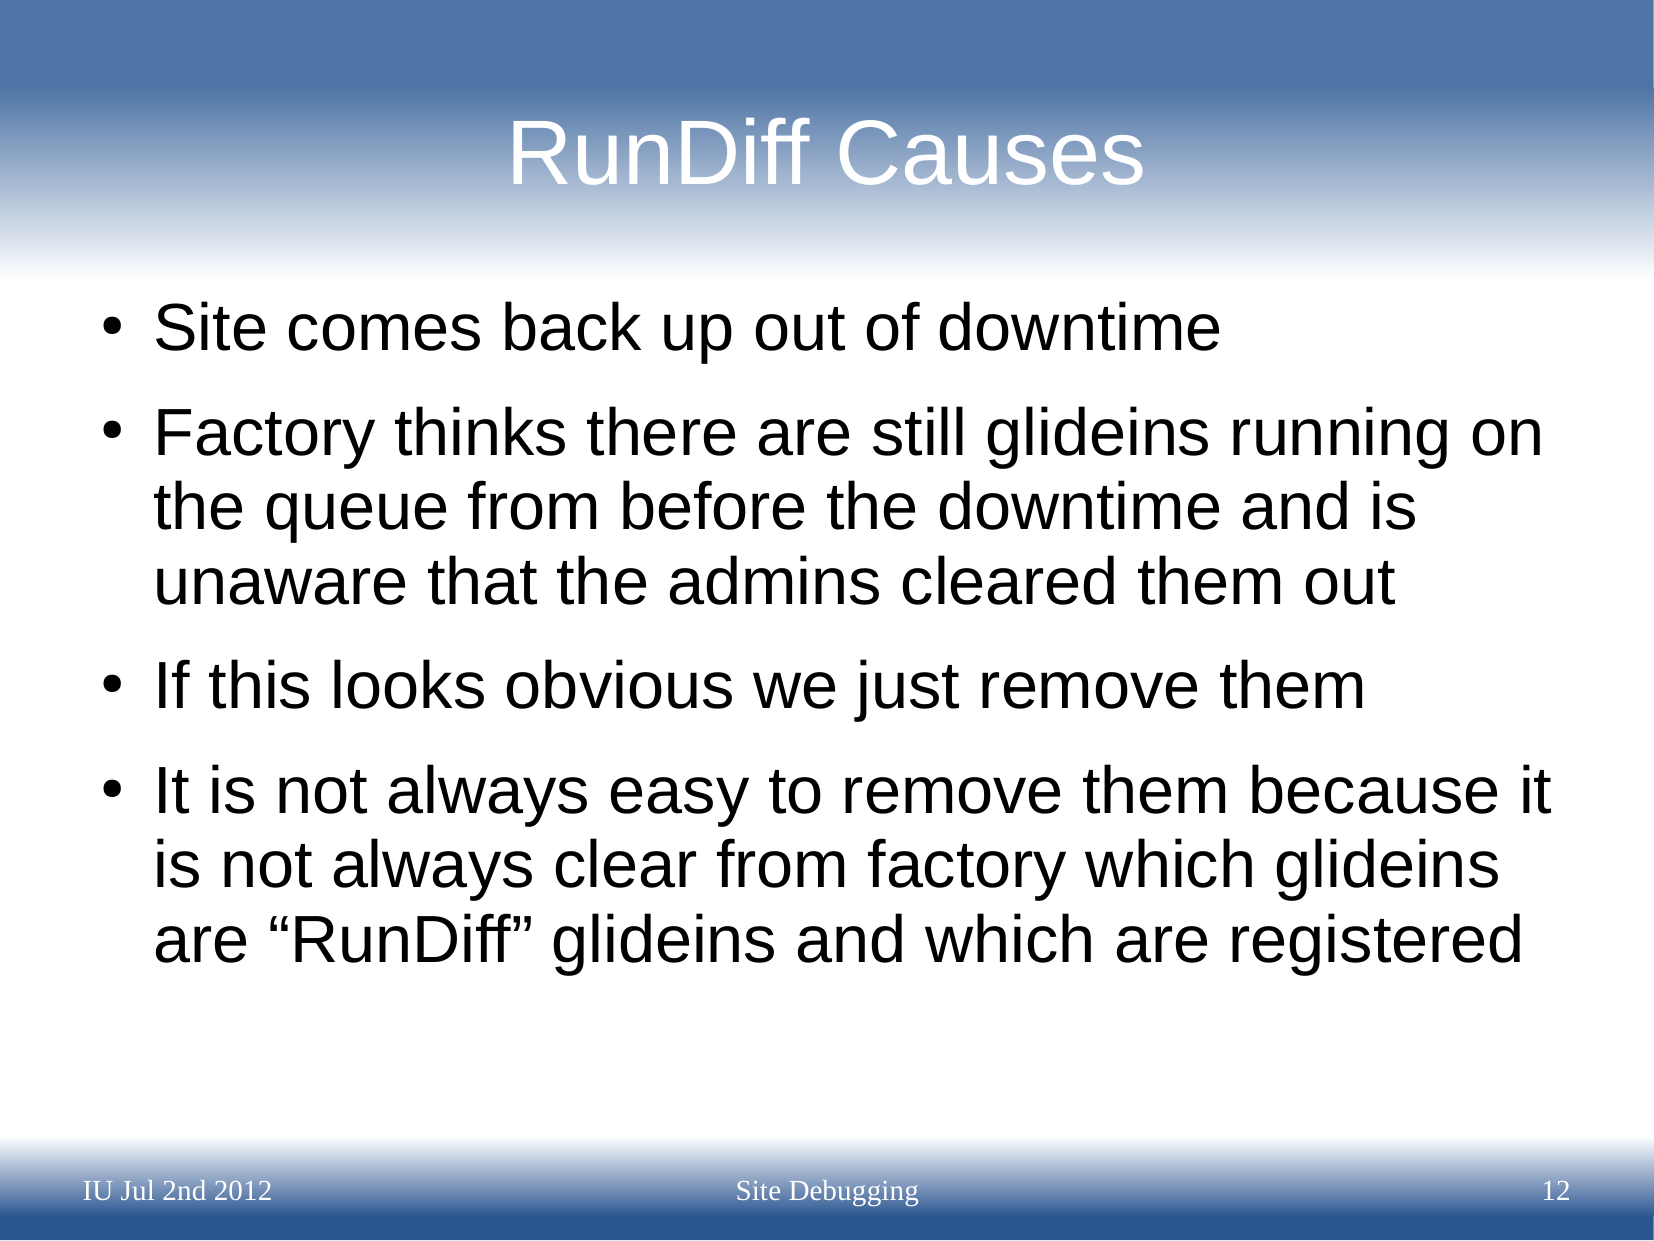

# RunDiff Causes
Site comes back up out of downtime
Factory thinks there are still glideins running on the queue from before the downtime and is unaware that the admins cleared them out
If this looks obvious we just remove them
It is not always easy to remove them because it is not always clear from factory which glideins are “RunDiff” glideins and which are registered
IU Jul 2nd 2012
Site Debugging
12